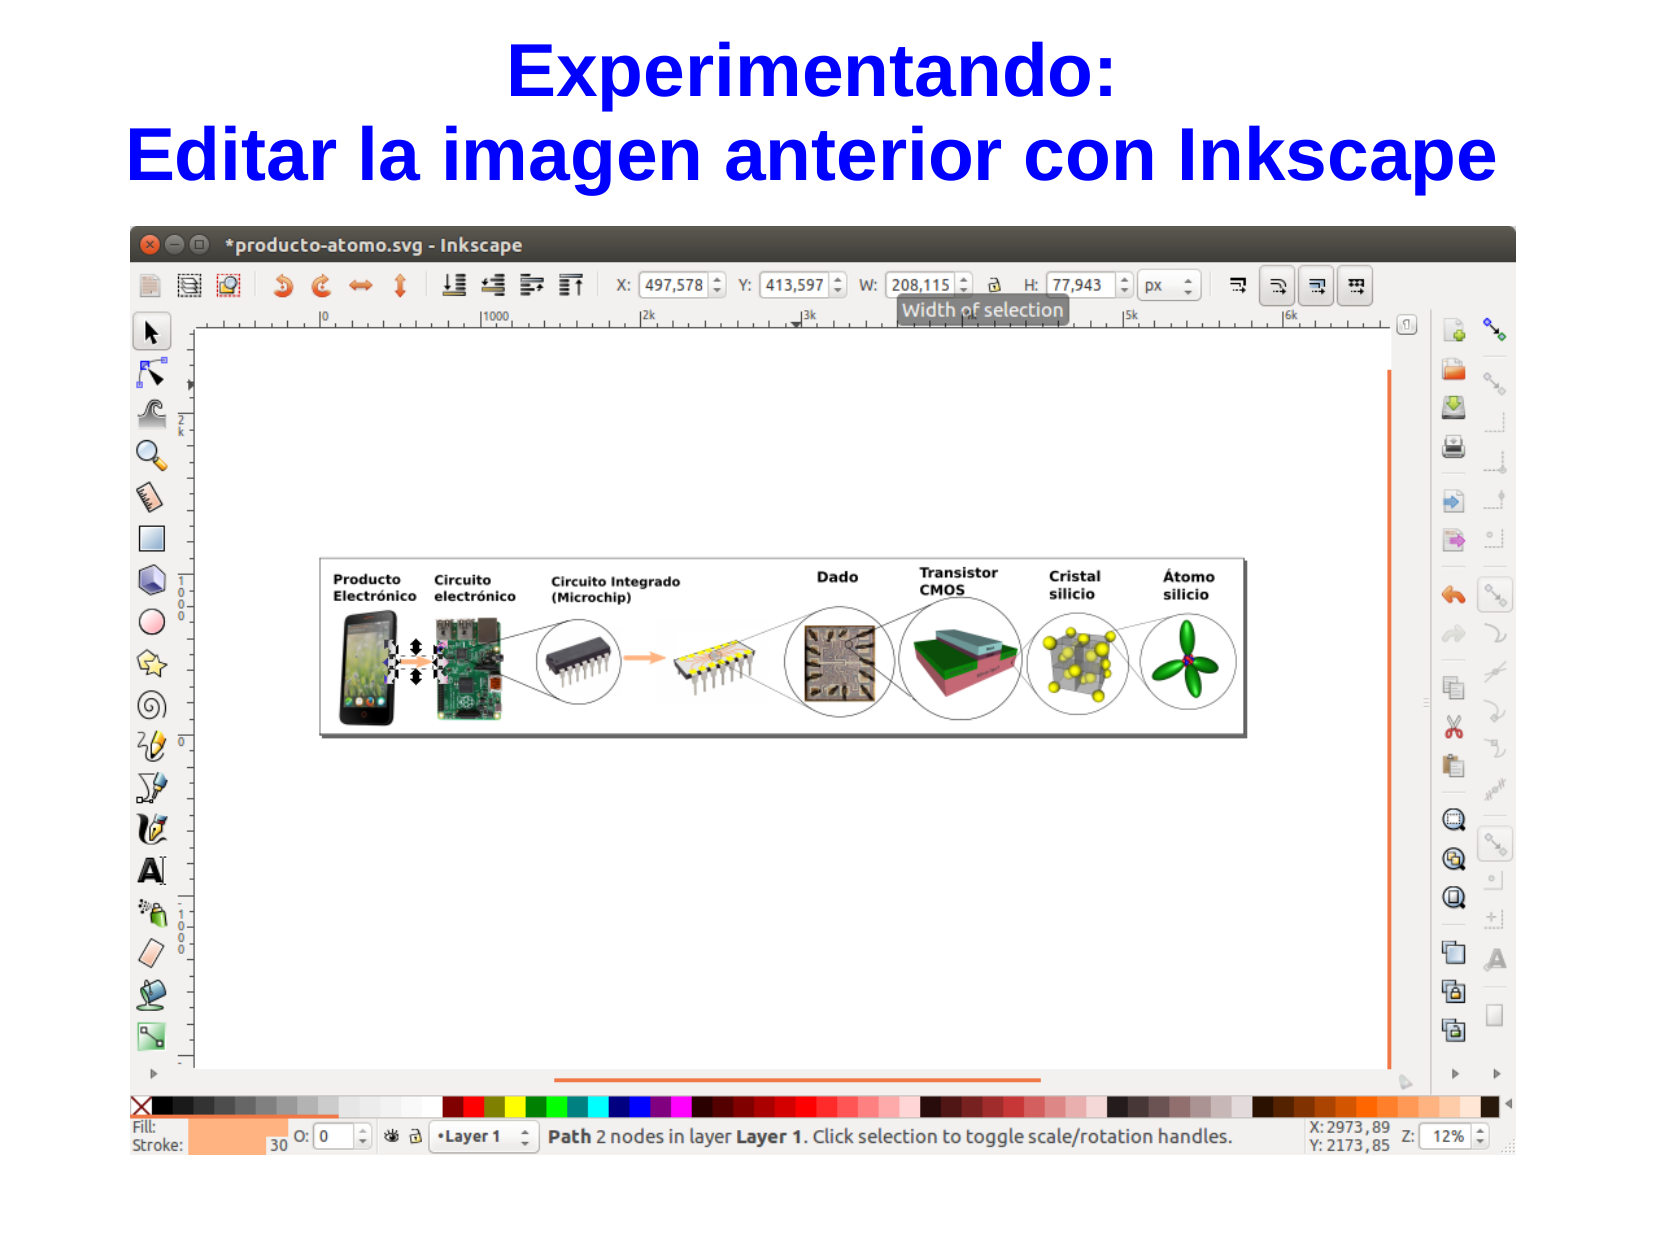

Experimentando:
Editar la imagen anterior con Inkscape